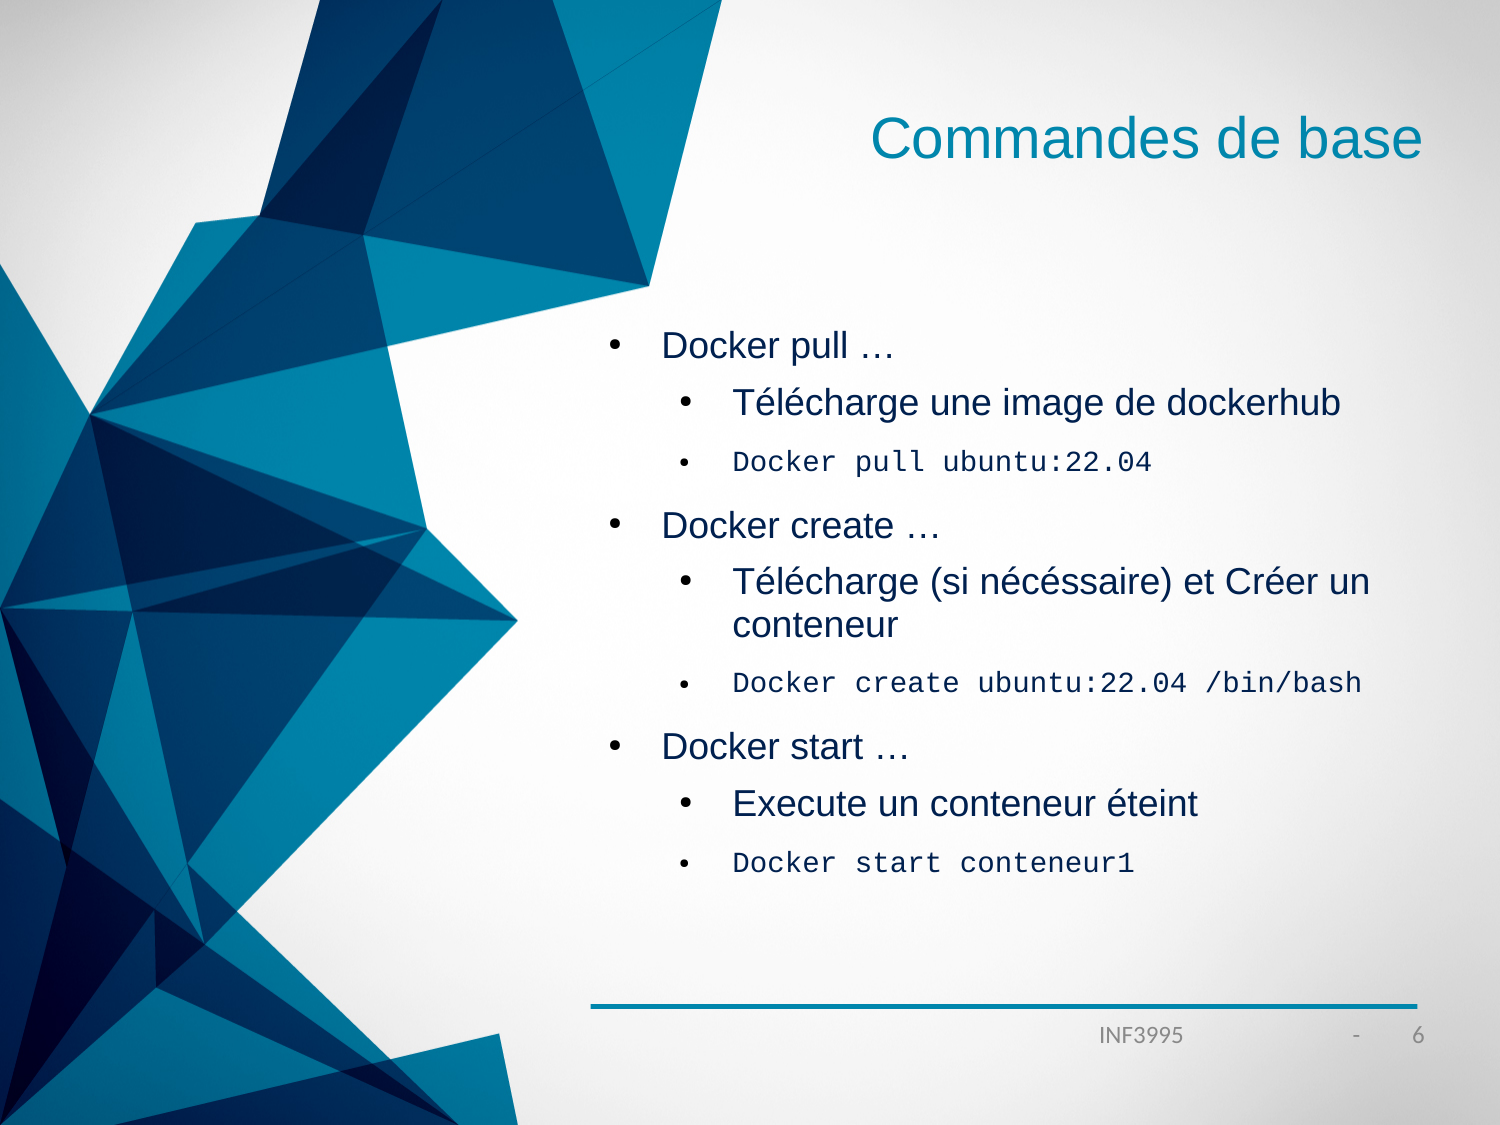

# Commandes de base
Docker pull …
Télécharge une image de dockerhub
Docker pull ubuntu:22.04
Docker create …
Télécharge (si nécéssaire) et Créer un conteneur
Docker create ubuntu:22.04 /bin/bash
Docker start …
Execute un conteneur éteint
Docker start conteneur1
YOUR FOOTER HERE
6